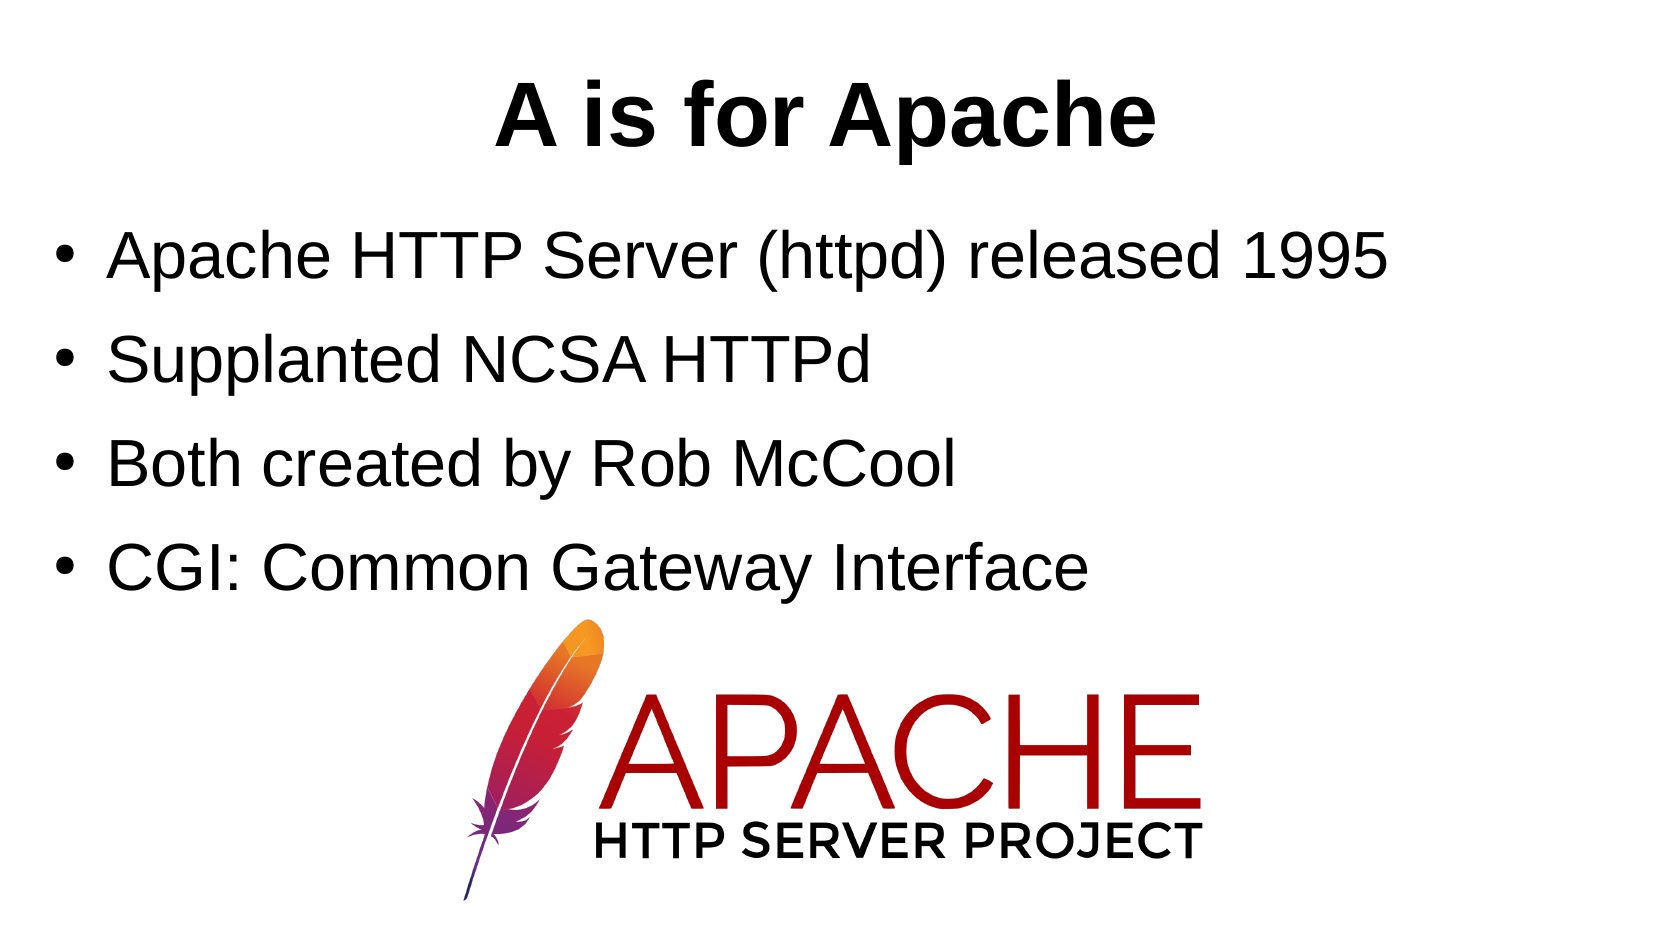

# A is for Apache
Apache HTTP Server (httpd) released 1995
Supplanted NCSA HTTPd
Both created by Rob McCool
CGI: Common Gateway Interface